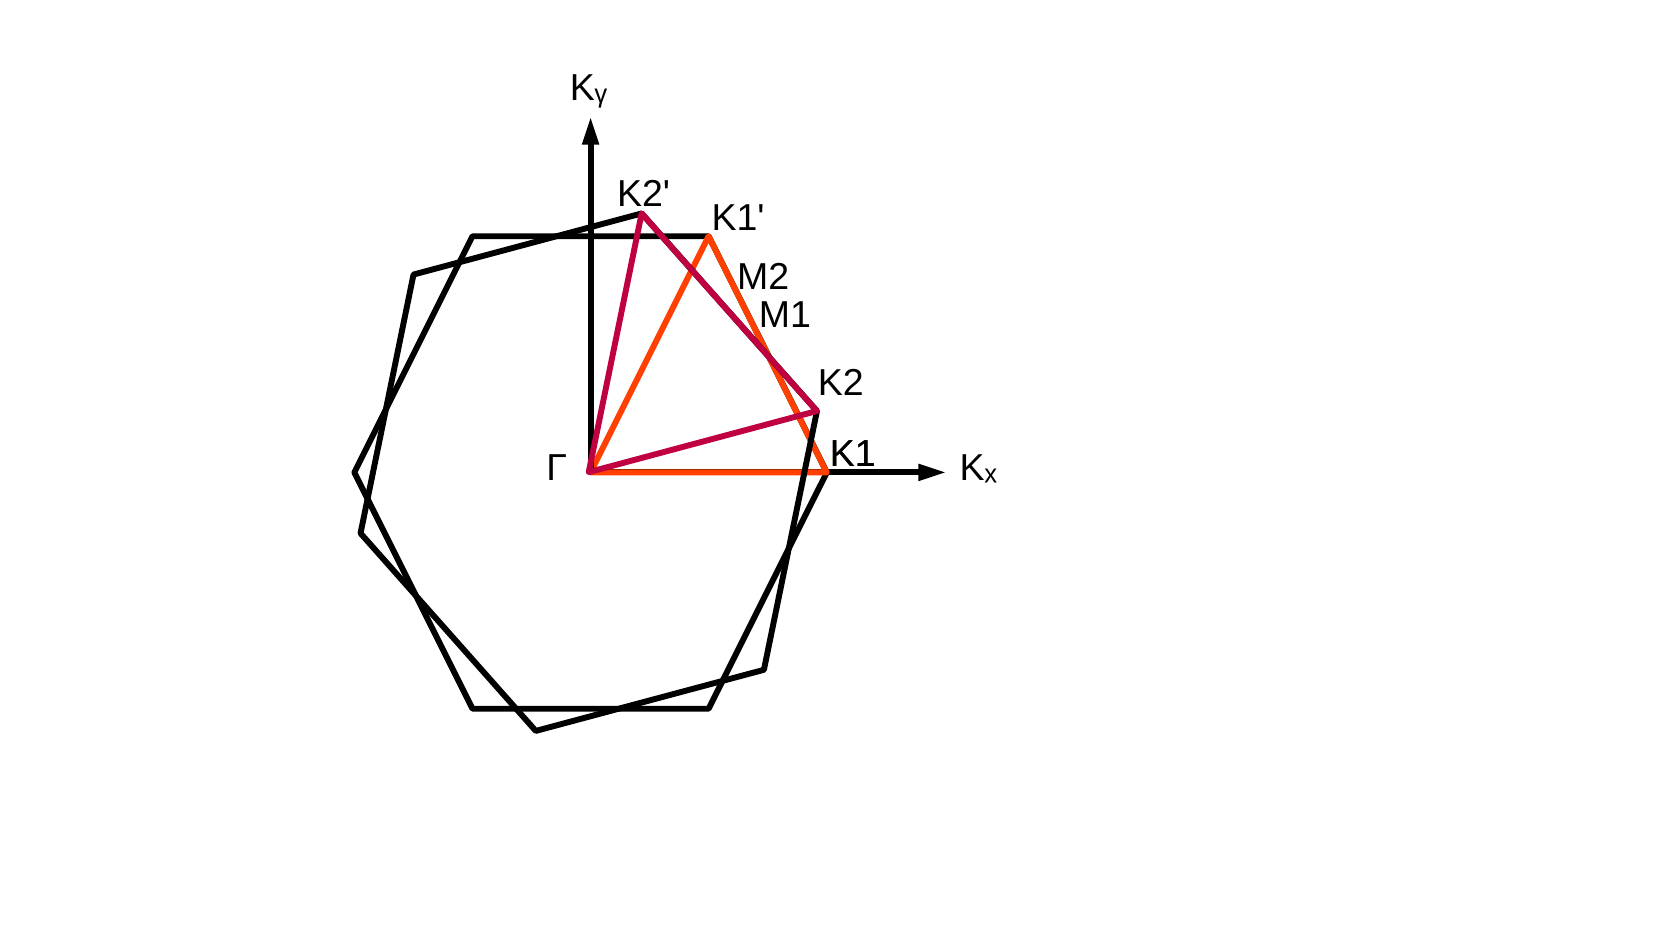

Kᵧ
K2ʹ
K1ʹ
M2
M1
K2
K1
K1
Γ
Kₓ